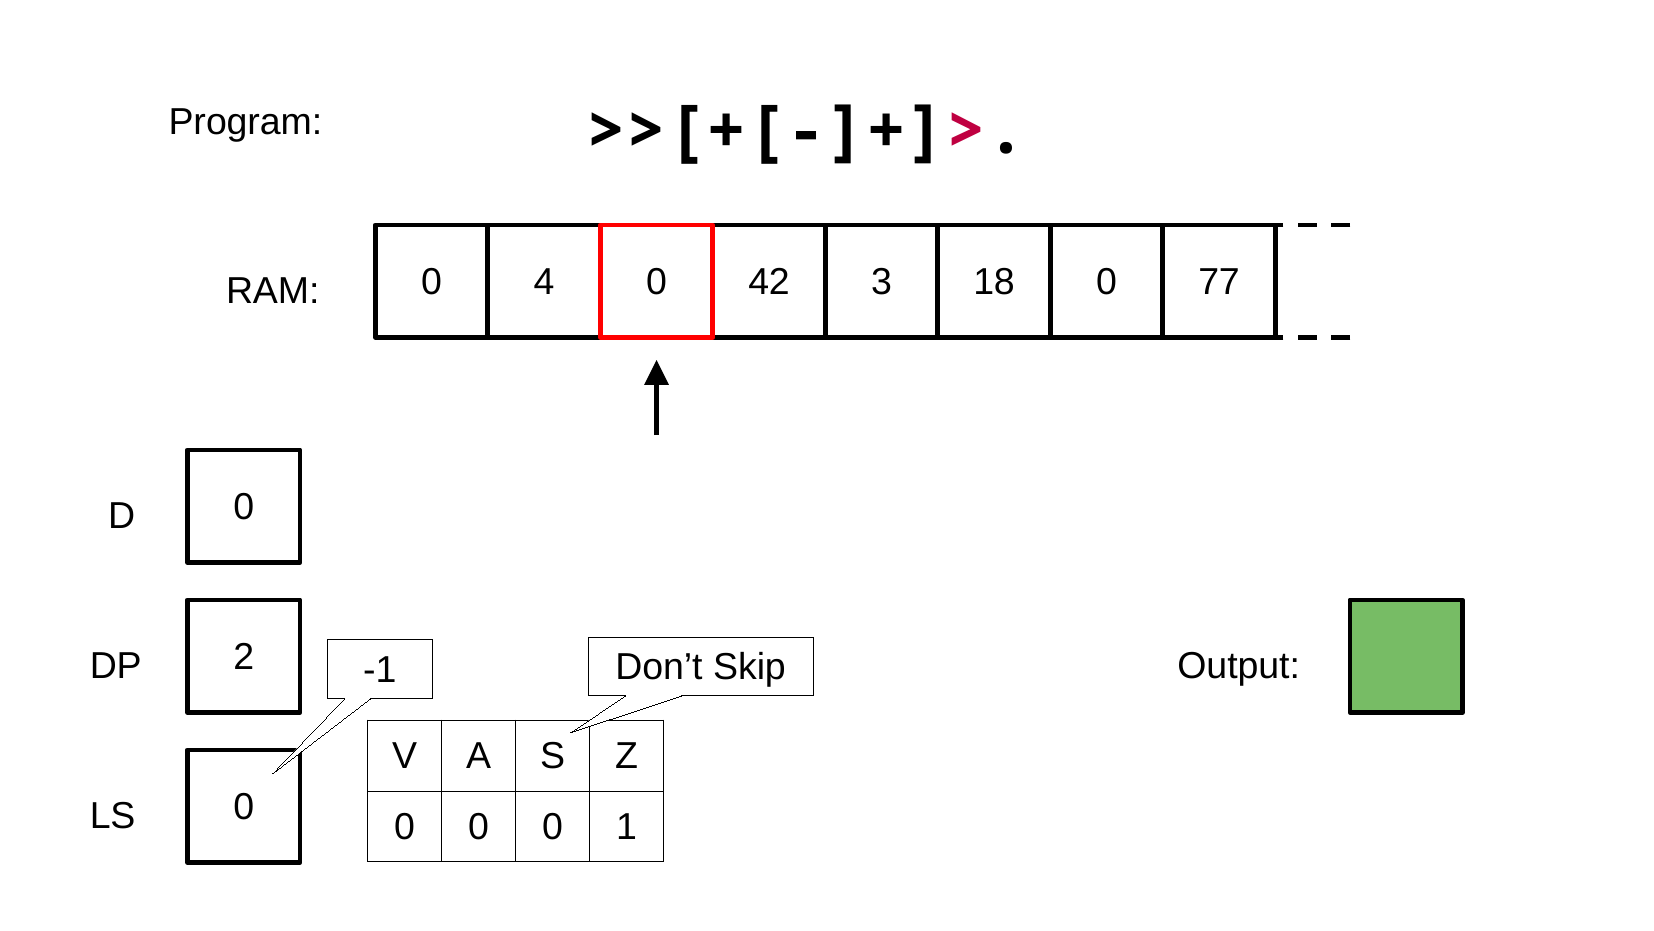

>>[+[-]+]>.
Program:
0
4
0
42
3
18
0
77
RAM:
0
D
2
DP
Don’t Skip
Output:
-1
| V | A | S | Z |
| --- | --- | --- | --- |
| 0 | 0 | 0 | 1 |
0
LS